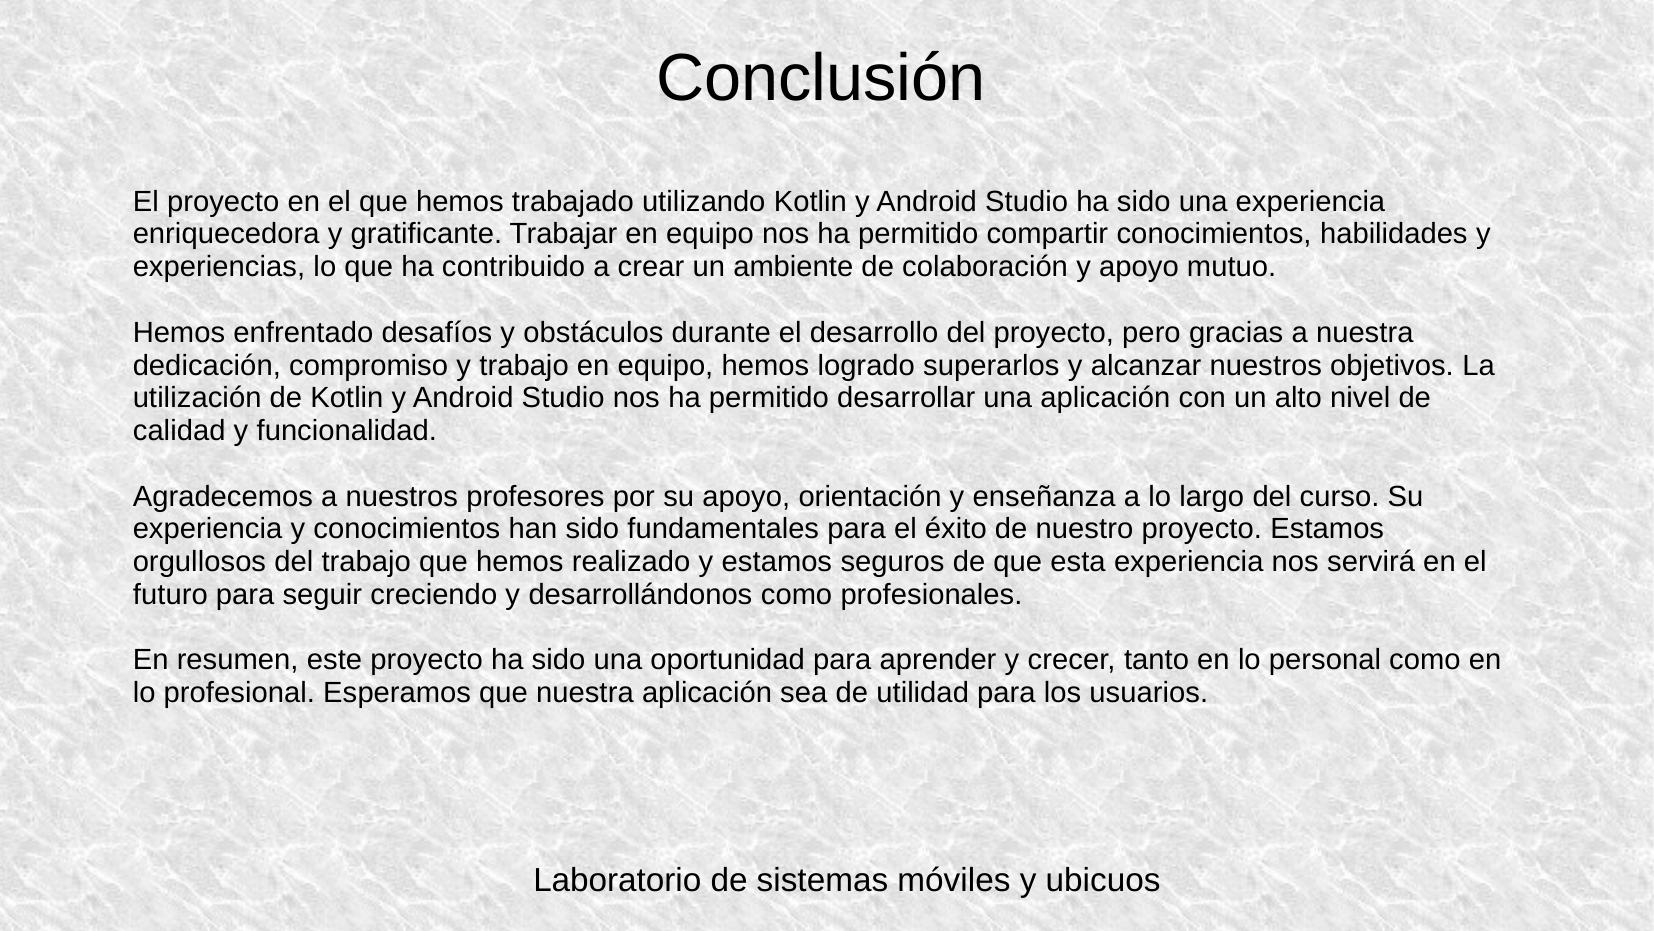

# Conclusión
El proyecto en el que hemos trabajado utilizando Kotlin y Android Studio ha sido una experiencia enriquecedora y gratificante. Trabajar en equipo nos ha permitido compartir conocimientos, habilidades y experiencias, lo que ha contribuido a crear un ambiente de colaboración y apoyo mutuo.
Hemos enfrentado desafíos y obstáculos durante el desarrollo del proyecto, pero gracias a nuestra dedicación, compromiso y trabajo en equipo, hemos logrado superarlos y alcanzar nuestros objetivos. La utilización de Kotlin y Android Studio nos ha permitido desarrollar una aplicación con un alto nivel de calidad y funcionalidad.
Agradecemos a nuestros profesores por su apoyo, orientación y enseñanza a lo largo del curso. Su experiencia y conocimientos han sido fundamentales para el éxito de nuestro proyecto. Estamos orgullosos del trabajo que hemos realizado y estamos seguros de que esta experiencia nos servirá en el futuro para seguir creciendo y desarrollándonos como profesionales.
En resumen, este proyecto ha sido una oportunidad para aprender y crecer, tanto en lo personal como en lo profesional. Esperamos que nuestra aplicación sea de utilidad para los usuarios.
Laboratorio de sistemas móviles y ubicuos